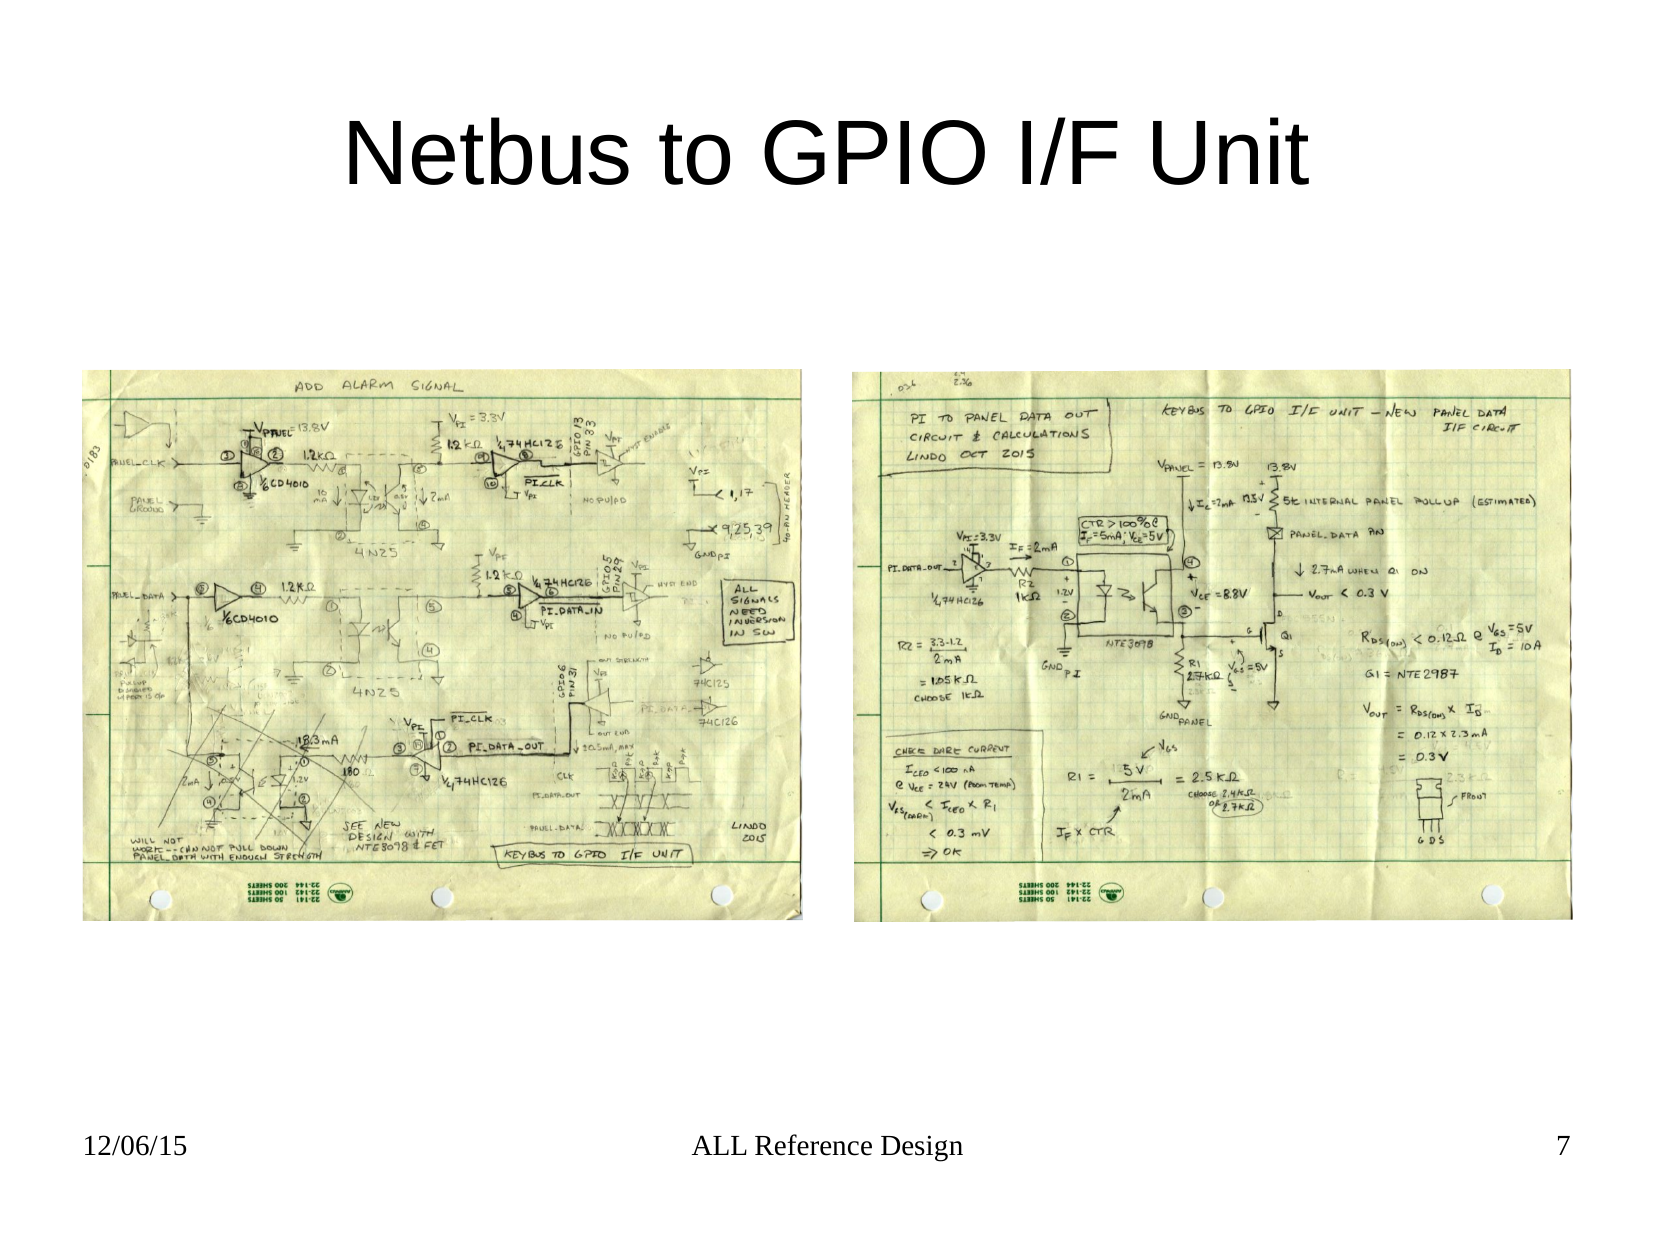

# Netbus to GPIO I/F Unit
12/06/15
ALL Reference Design
7